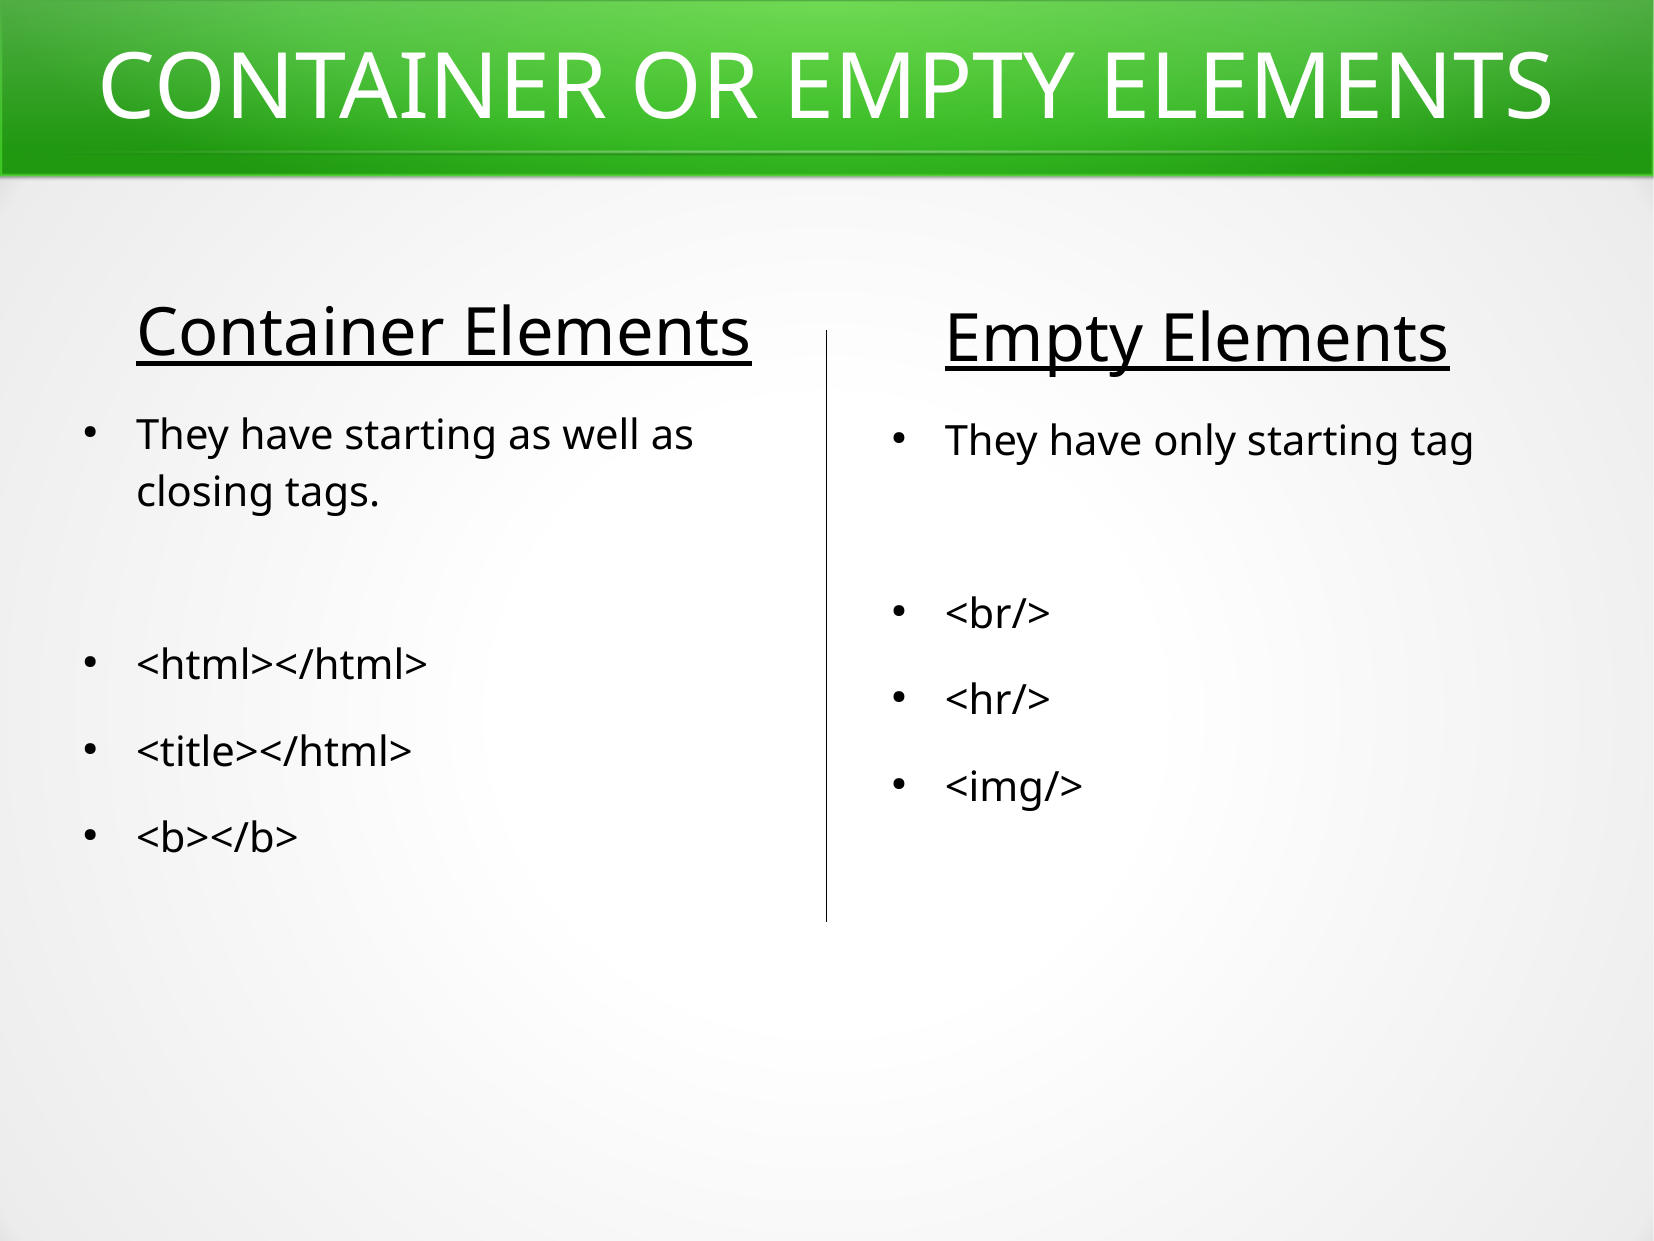

# CONTAINER OR EMPTY ELEMENTS
Container Elements
They have starting as well as closing tags.
<html></html>
<title></html>
<b></b>
Empty Elements
They have only starting tag
<br/>
<hr/>
<img/>